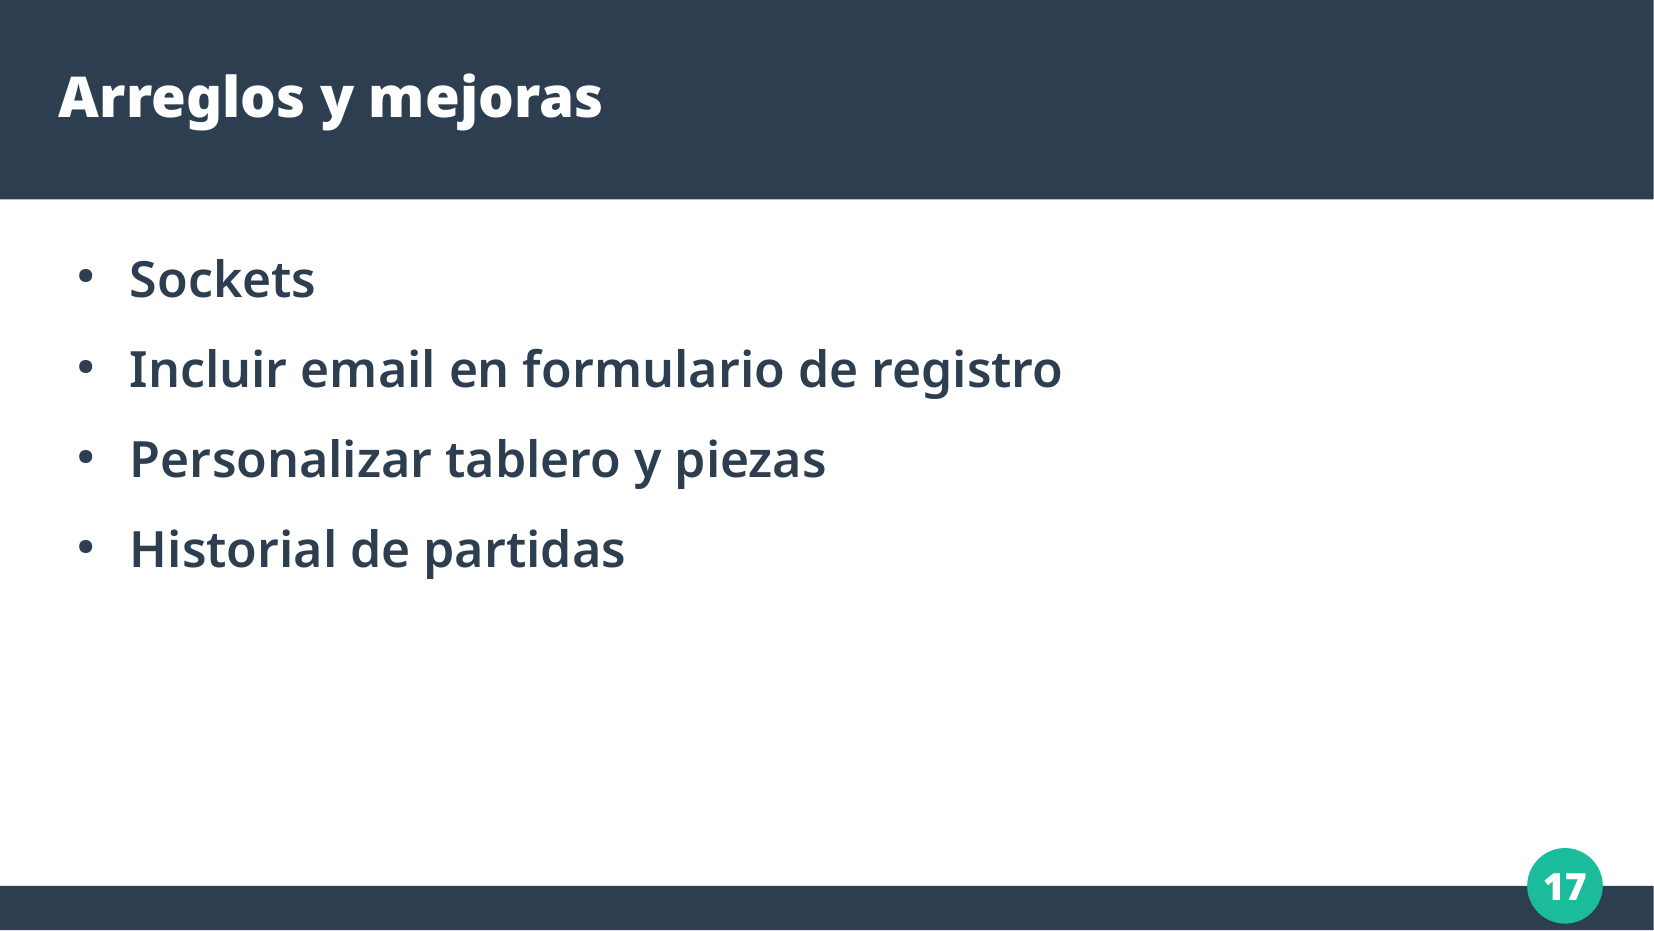

# Arreglos y mejoras
Sockets
Incluir email en formulario de registro
Personalizar tablero y piezas
Historial de partidas